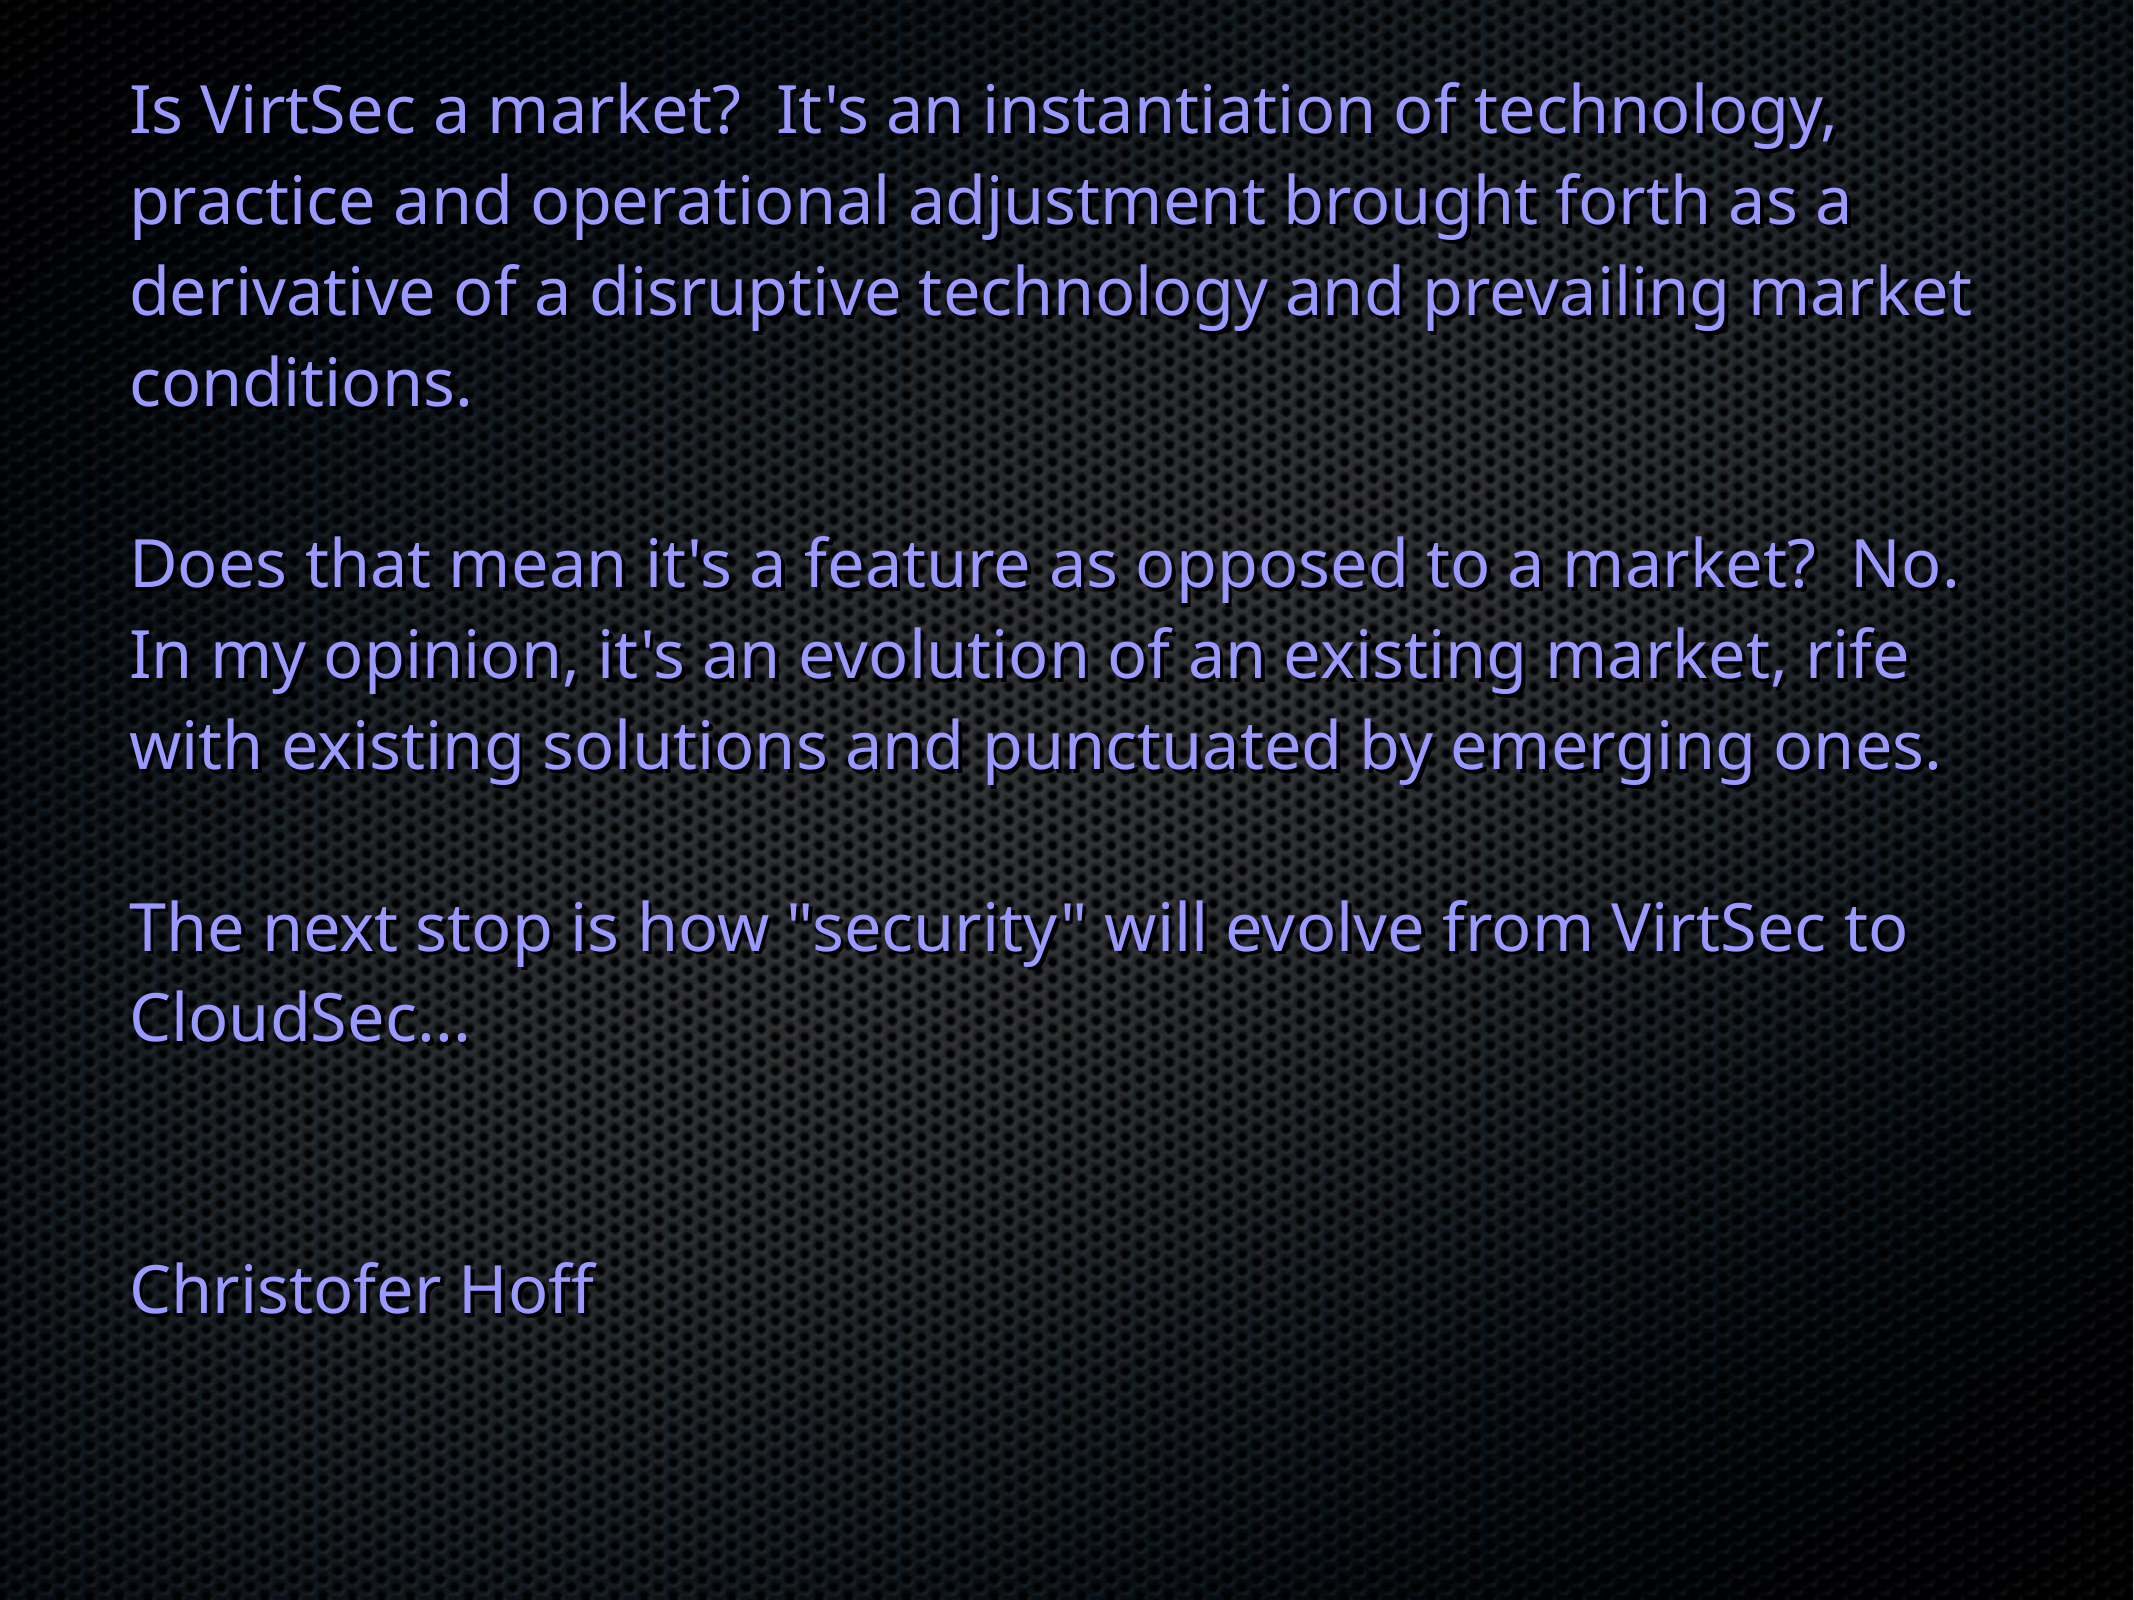

# Is VirtSec a market? It's an instantiation of technology, practice and operational adjustment brought forth as a derivative of a disruptive technology and prevailing market conditions. Does that mean it's a feature as opposed to a market? No. In my opinion, it's an evolution of an existing market, rife with existing solutions and punctuated by emerging ones. The next stop is how "security" will evolve from VirtSec to CloudSec... Christofer Hoff